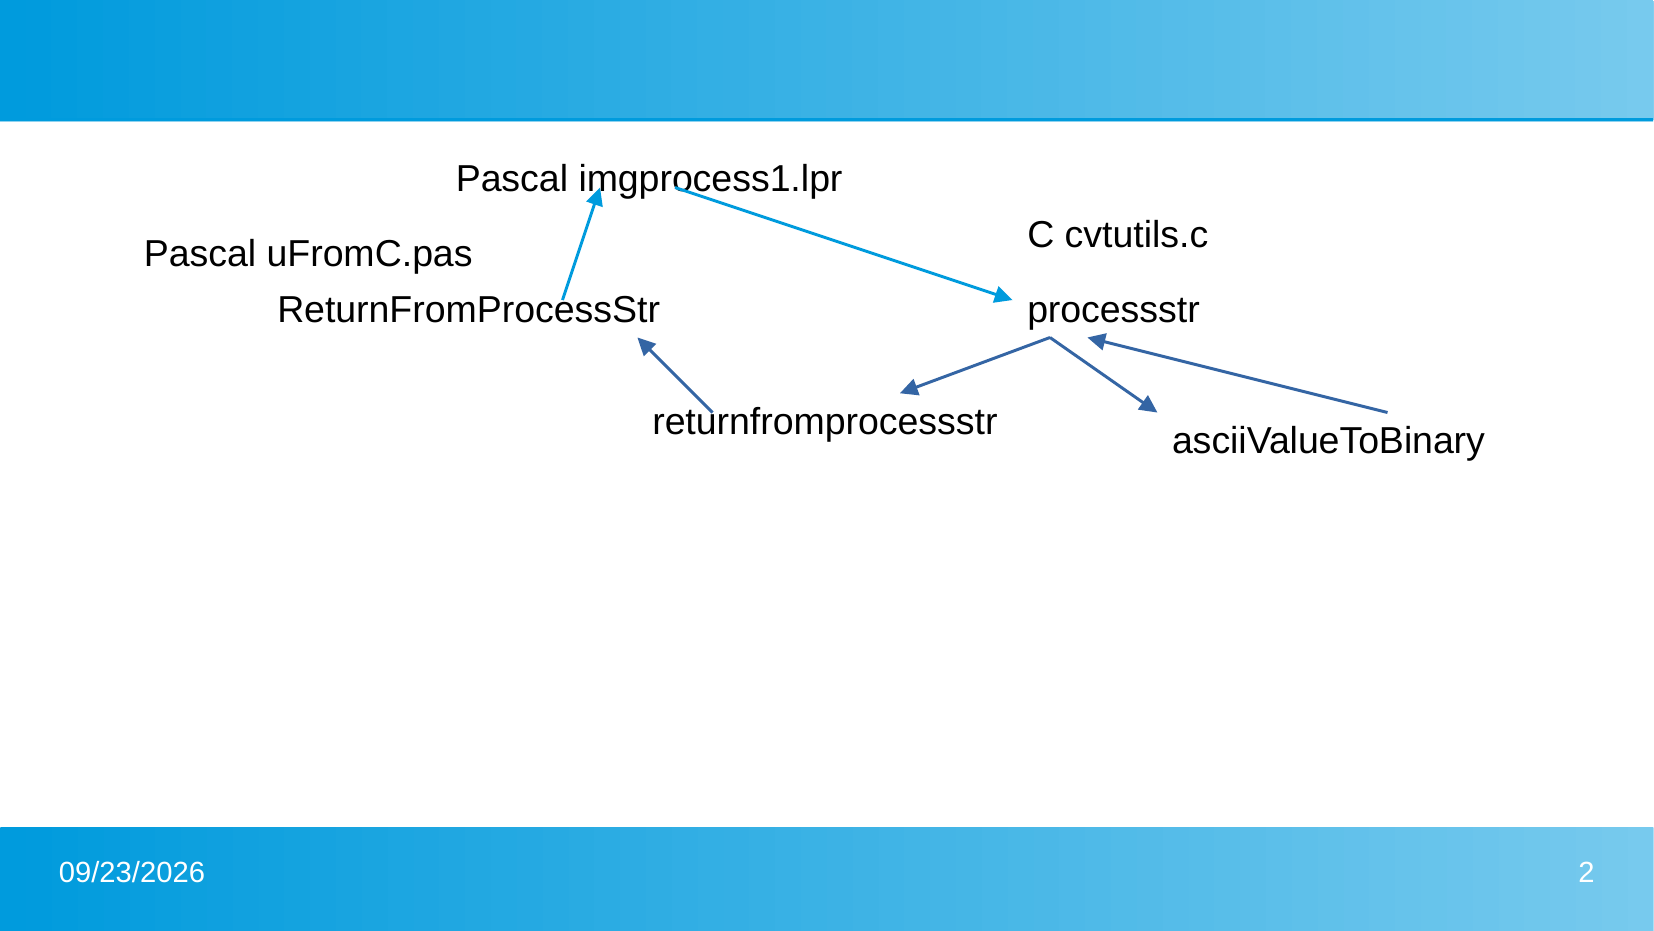

Pascal imgprocess1.lpr
C cvtutils.c
Pascal uFromC.pas
ReturnFromProcessStr
processstr
returnfromprocessstr
asciiValueToBinary
2